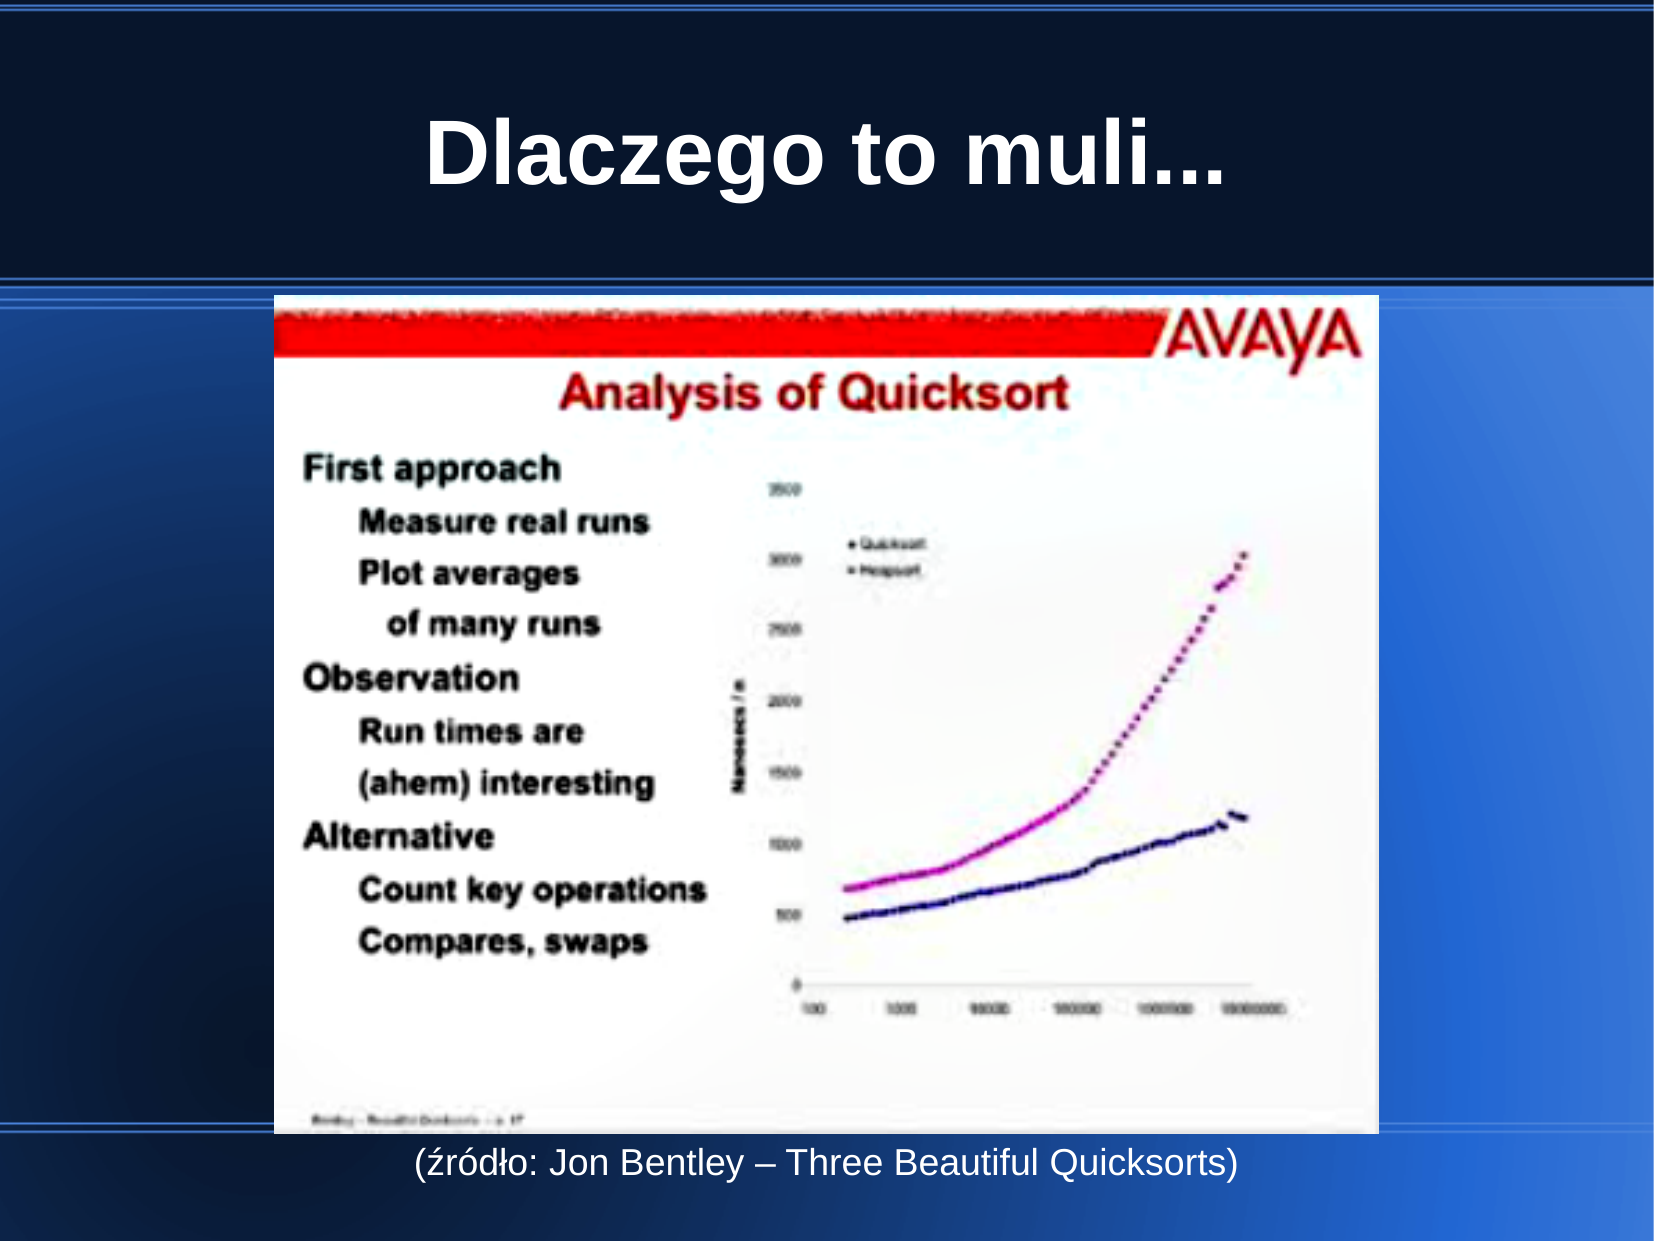

# Dlaczego to muli...
(źródło: Jon Bentley – Three Beautiful Quicksorts)